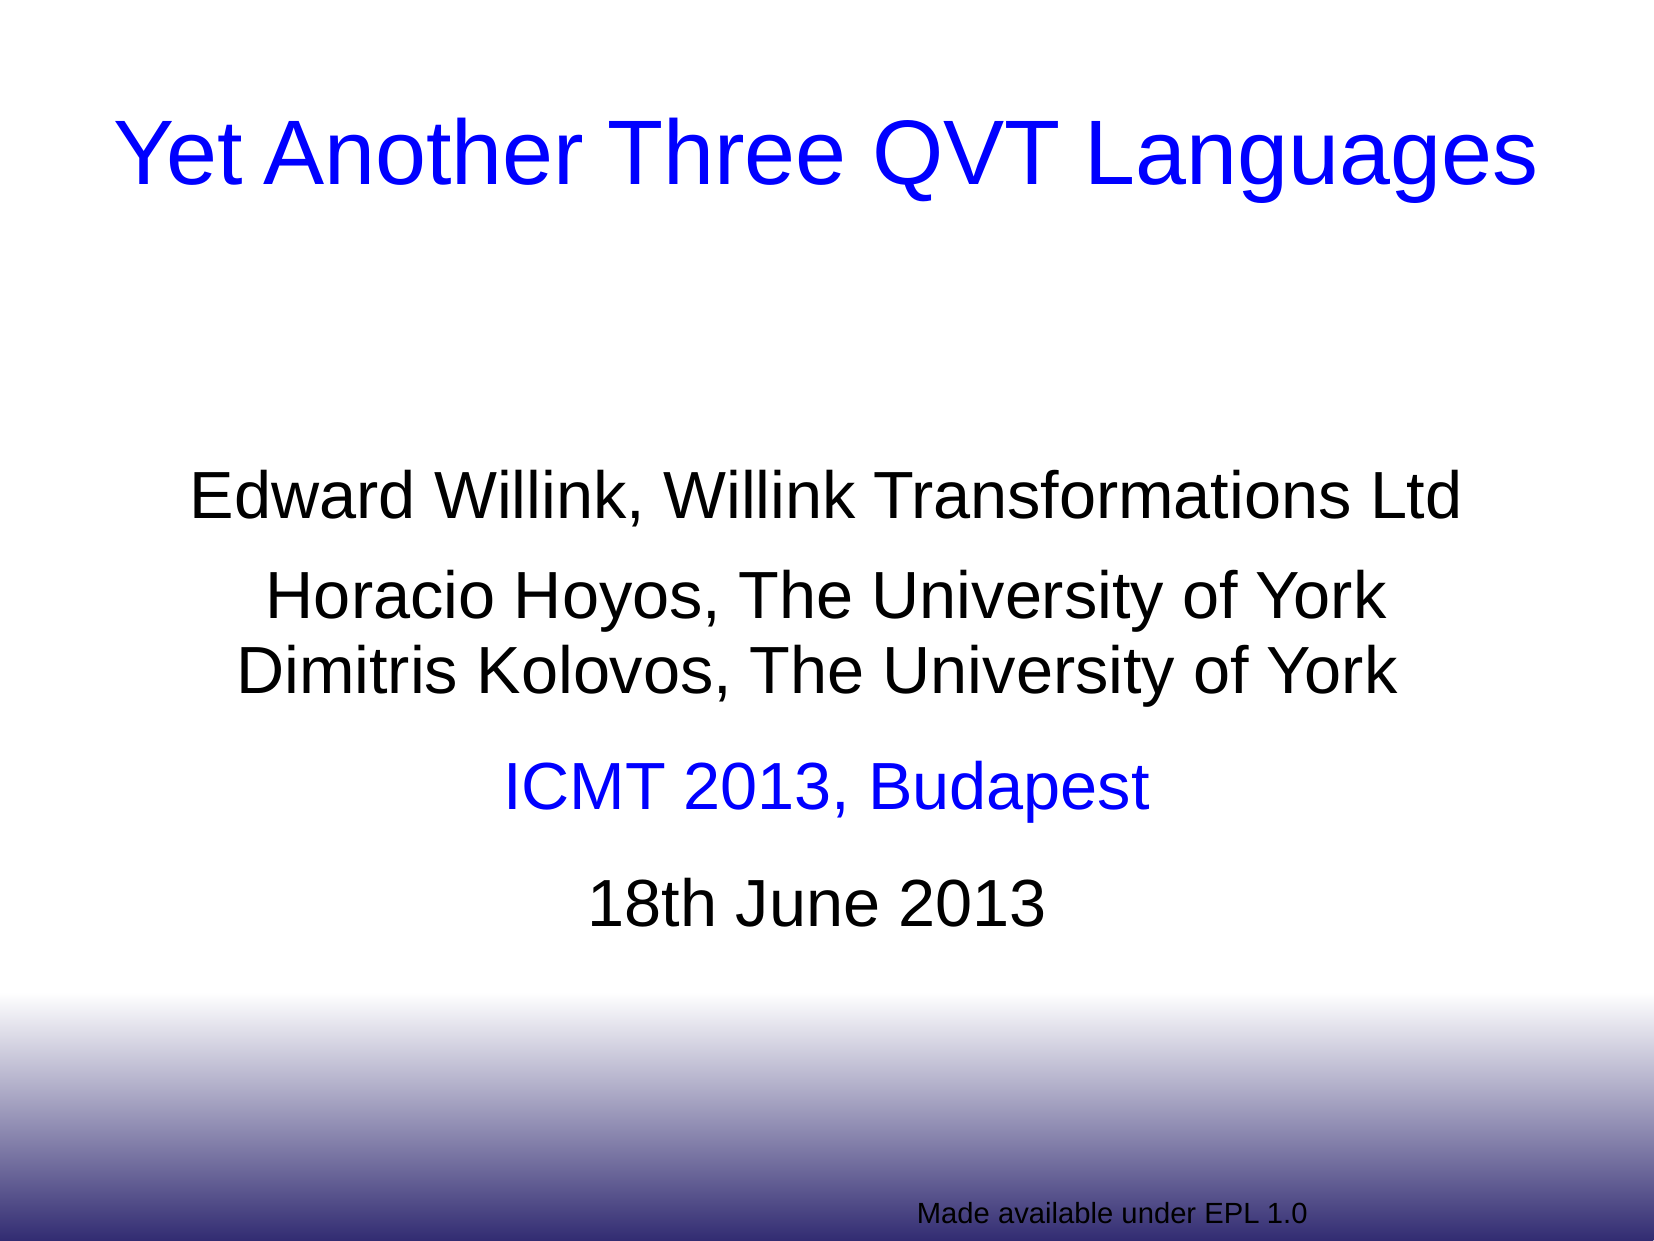

# Yet Another Three QVT Languages
Edward Willink, Willink Transformations Ltd
Horacio Hoyos, The University of York
Dimitris Kolovos, The University of York
ICMT 2013, Budapest
18th June 2013